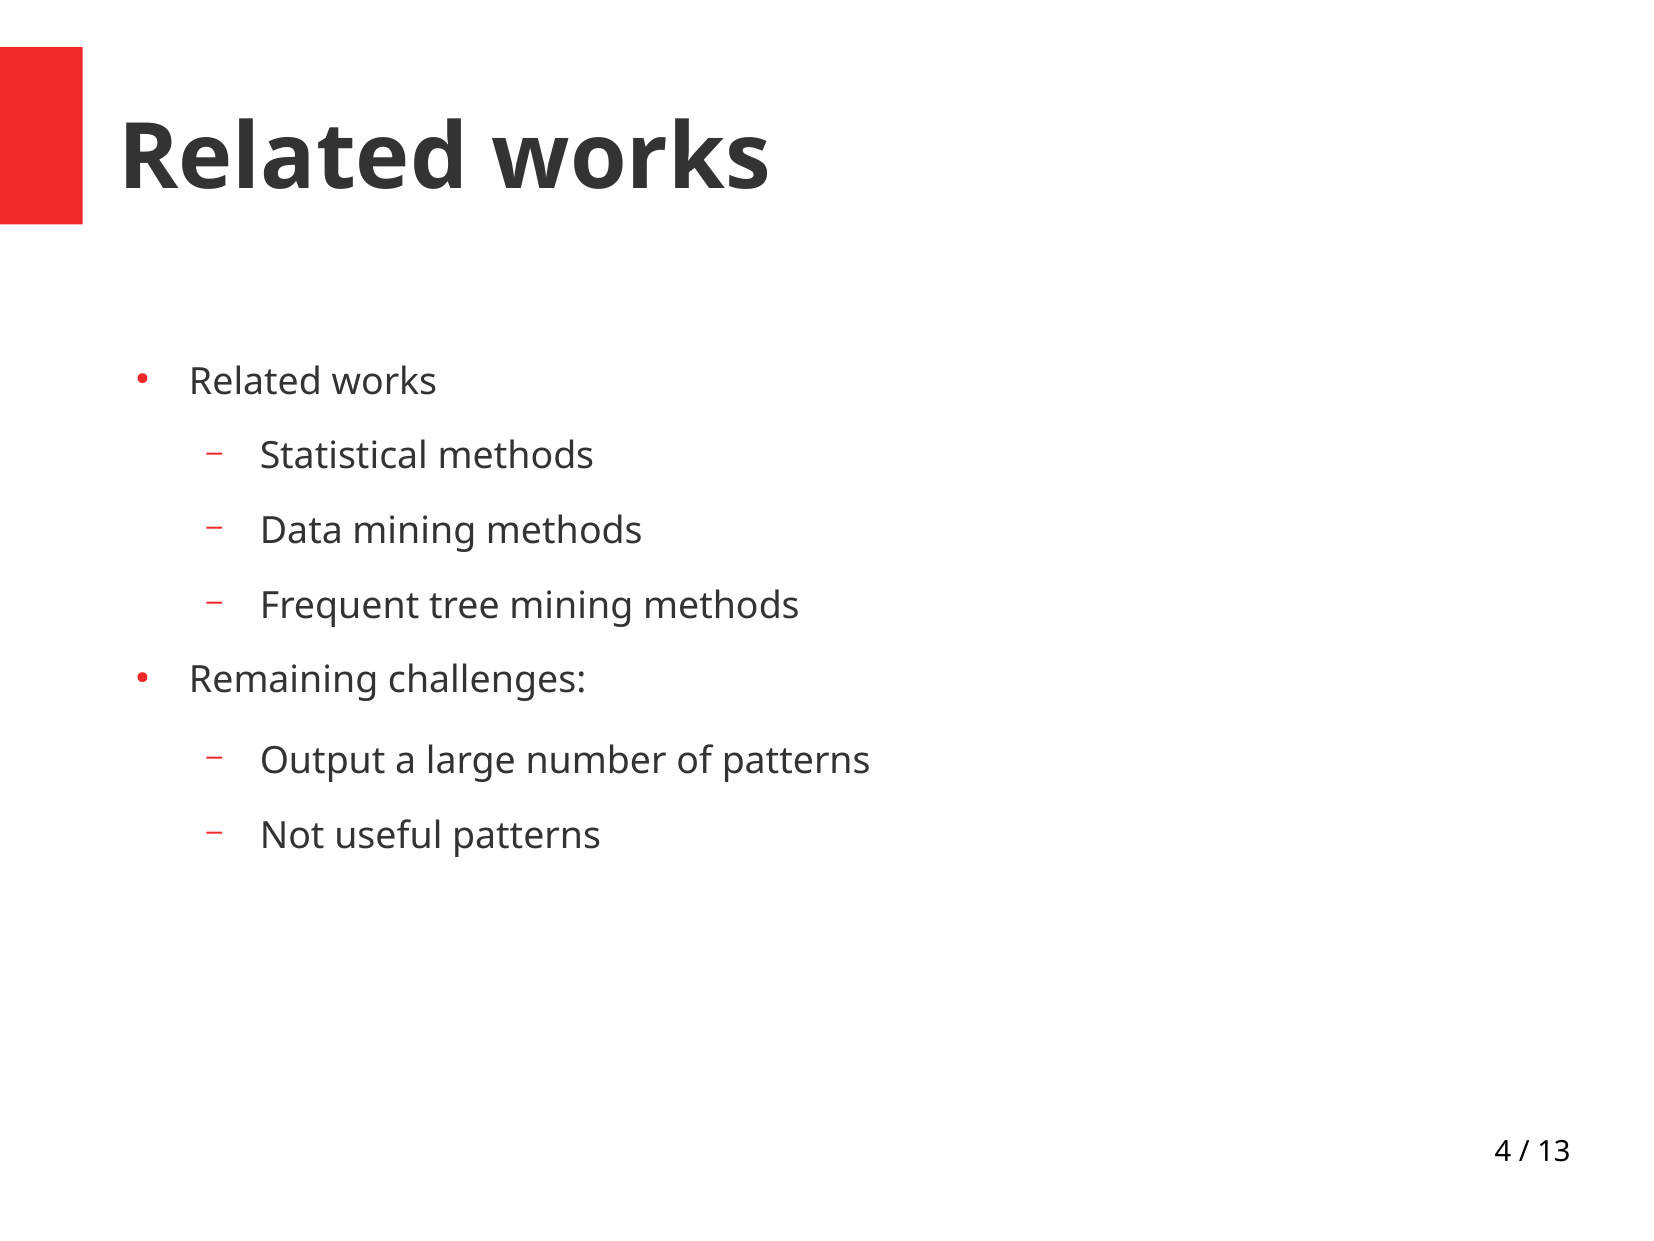

# Related works
Related works
Statistical methods
Data mining methods
Frequent tree mining methods
Remaining challenges:
Output a large number of patterns
Not useful patterns
4